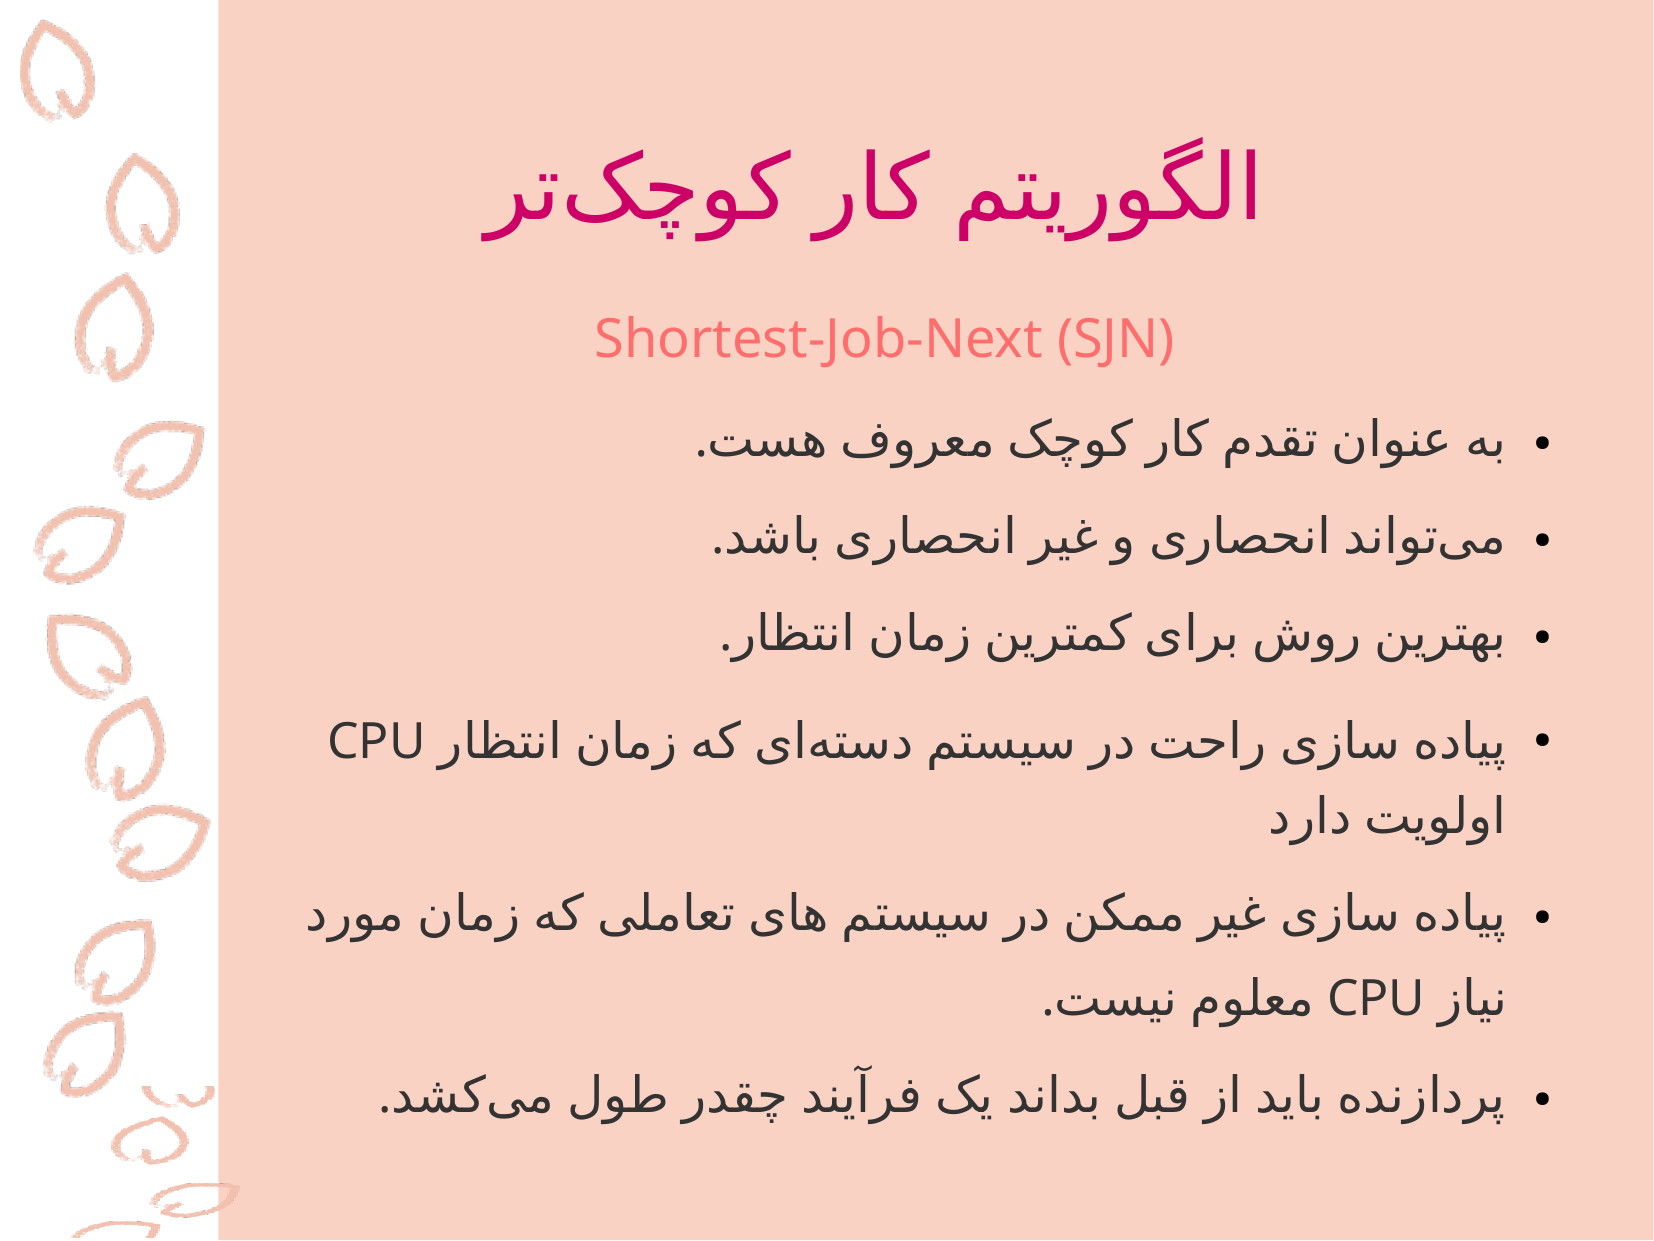

# الگوریتم کار کوچک‌تر
Shortest-Job-Next (SJN)
به عنوان تقدم کار کوچک معروف هست.
می‌تواند انحصاری و غیر انحصاری باشد.
بهترین روش برای کمترین زمان انتظار.
پیاده سازی راحت در سیستم دسته‌ای که زمان انتظار CPU اولویت دارد
پیاده سازی غیر ممکن در سیستم های تعاملی که زمان مورد نیاز CPU معلوم نیست.
پردازنده باید از قبل بداند یک فرآیند چقدر طول می‌کشد.